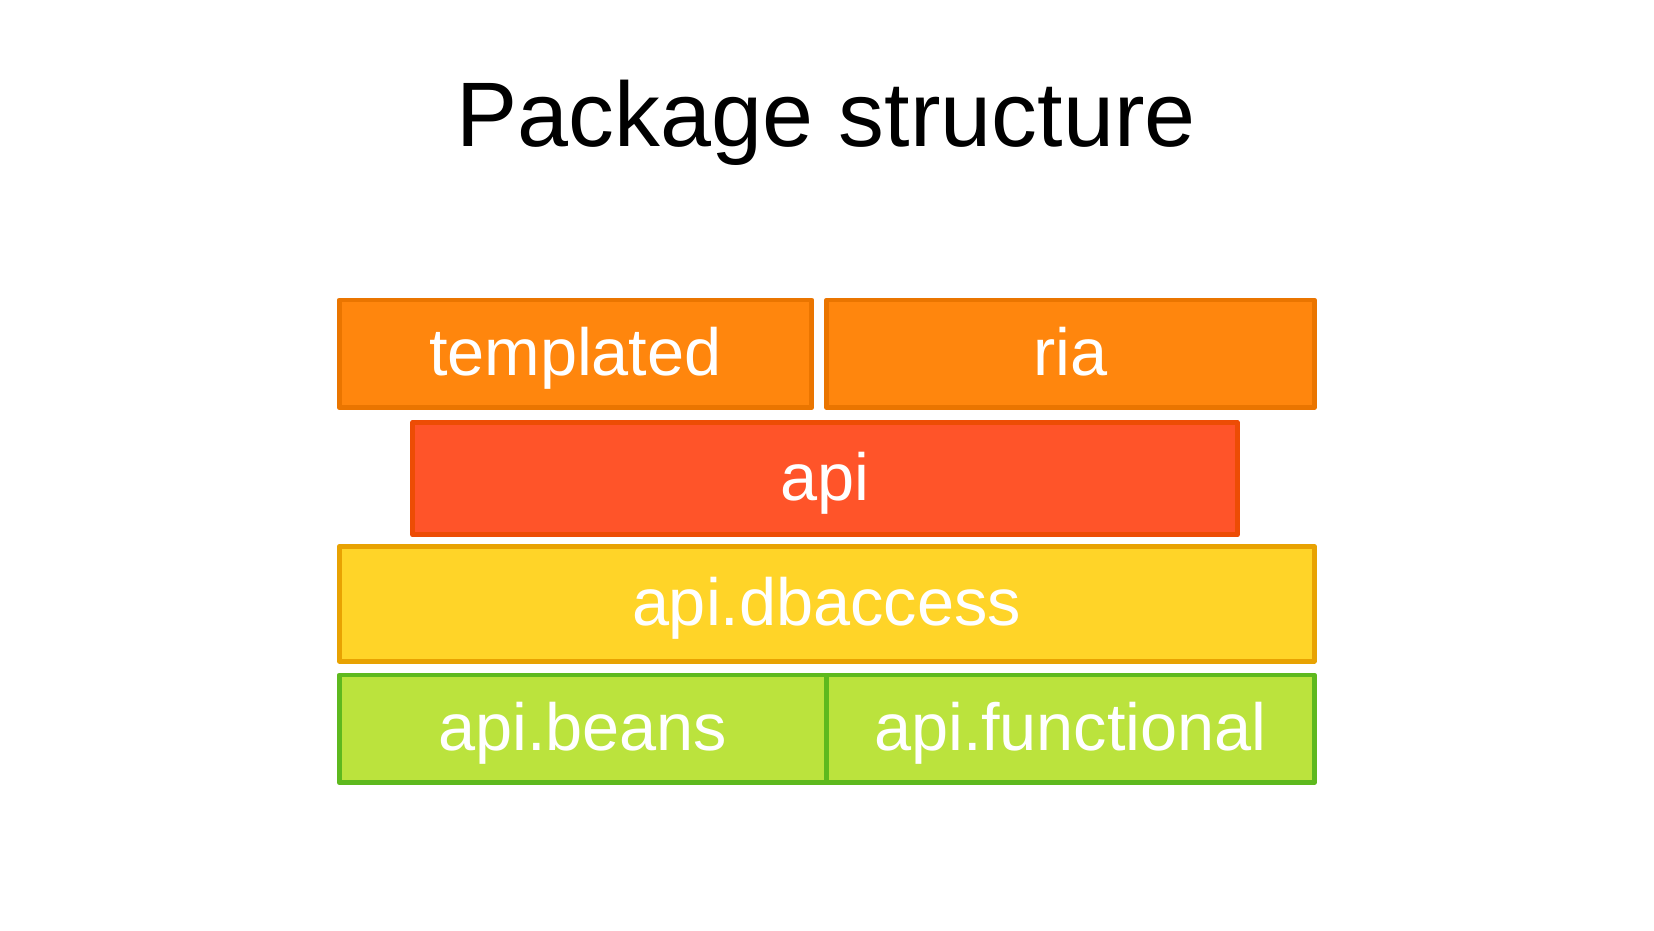

# Package structure
templated
ria
api
api.dbaccess
api.beans
api.functional